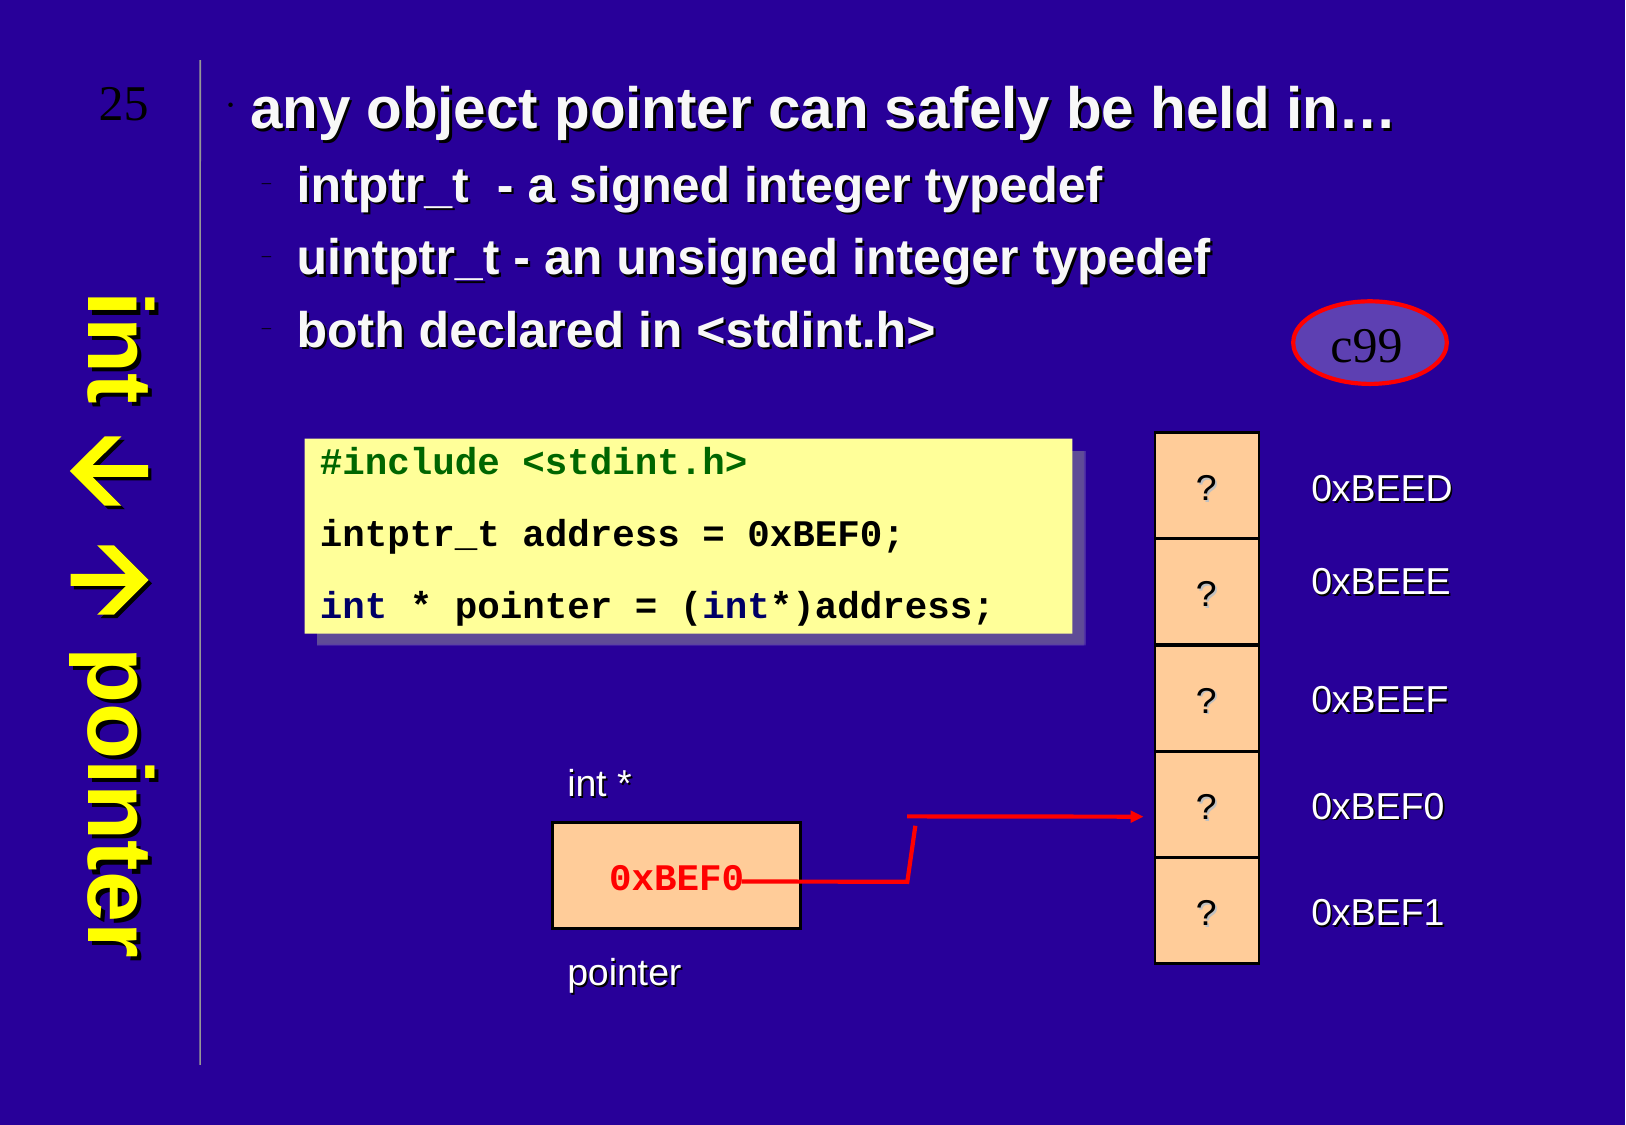

25
 any object pointer can safely be held in…
intptr_t - a signed integer typedef
uintptr_t - an unsigned integer typedef
both declared in <stdint.h>
# int   pointer
c99
?
#include <stdint.h>
intptr_t address = 0xBEF0;
int * pointer = (int*)address;
0xBEED
?
0xBEEE
?
0xBEEF
int *
?
0xBEF0
0xBEF0
?
0xBEF1
pointer